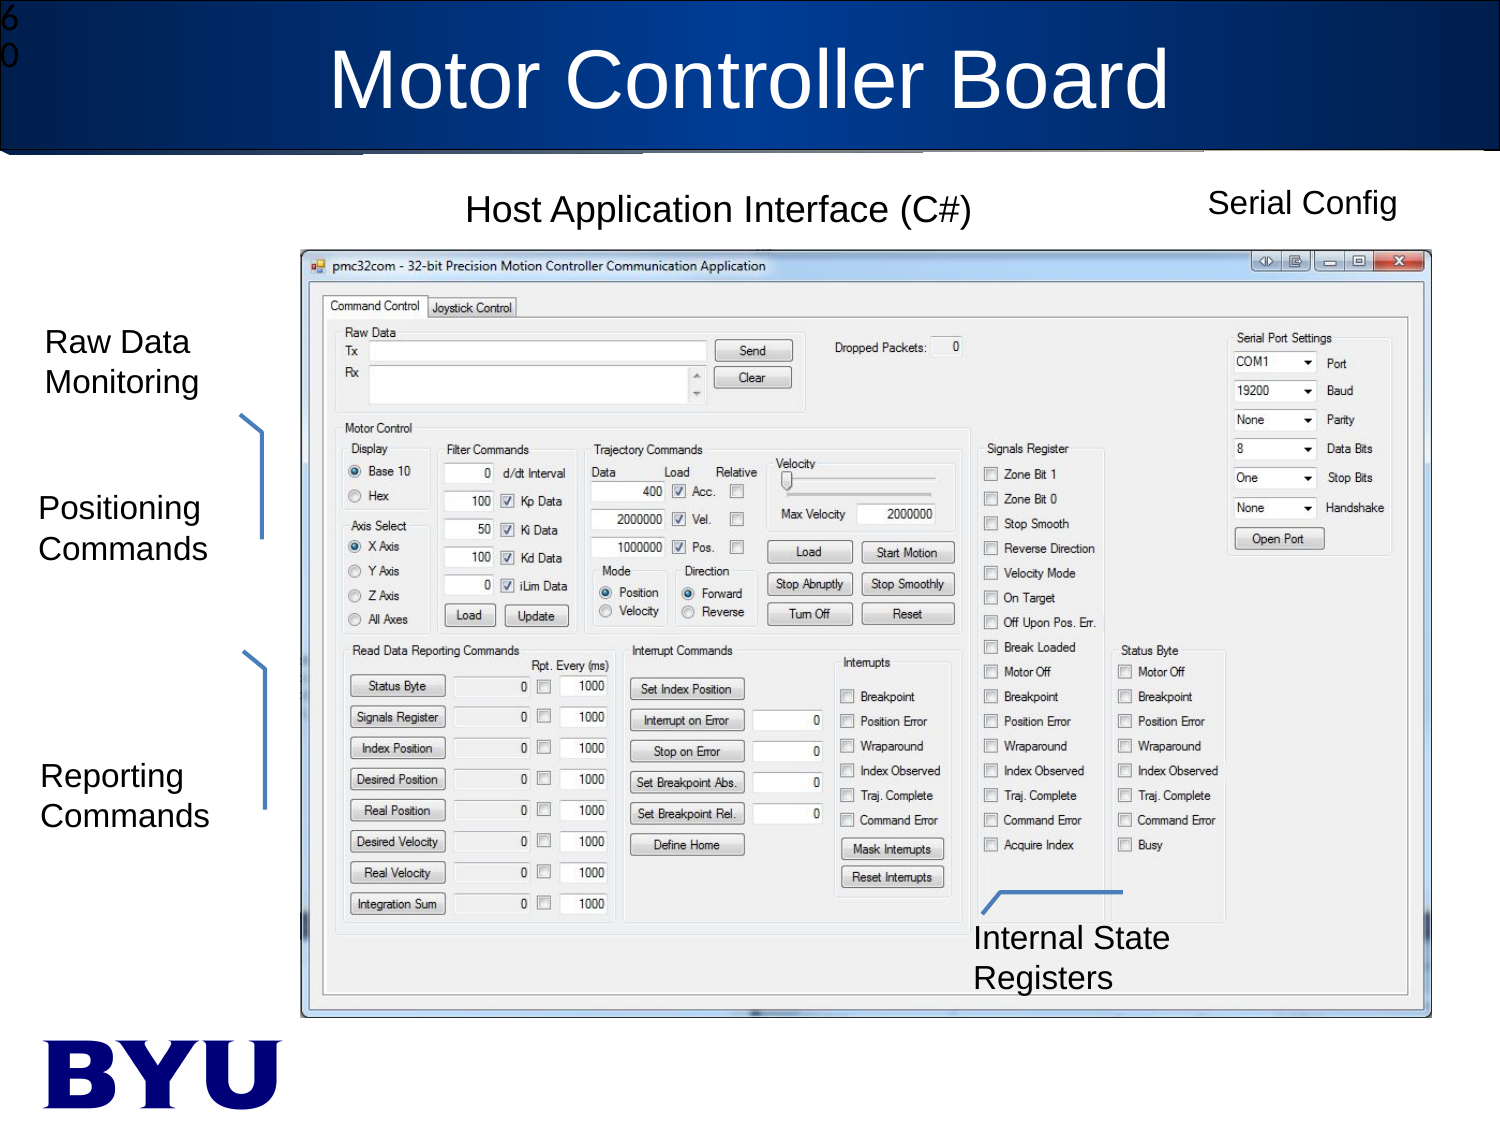

# Motor Controller Board
Serial Config
Host Application Interface (C#)
Raw Data Monitoring
Positioning
Commands
Reporting Commands
Internal State Registers